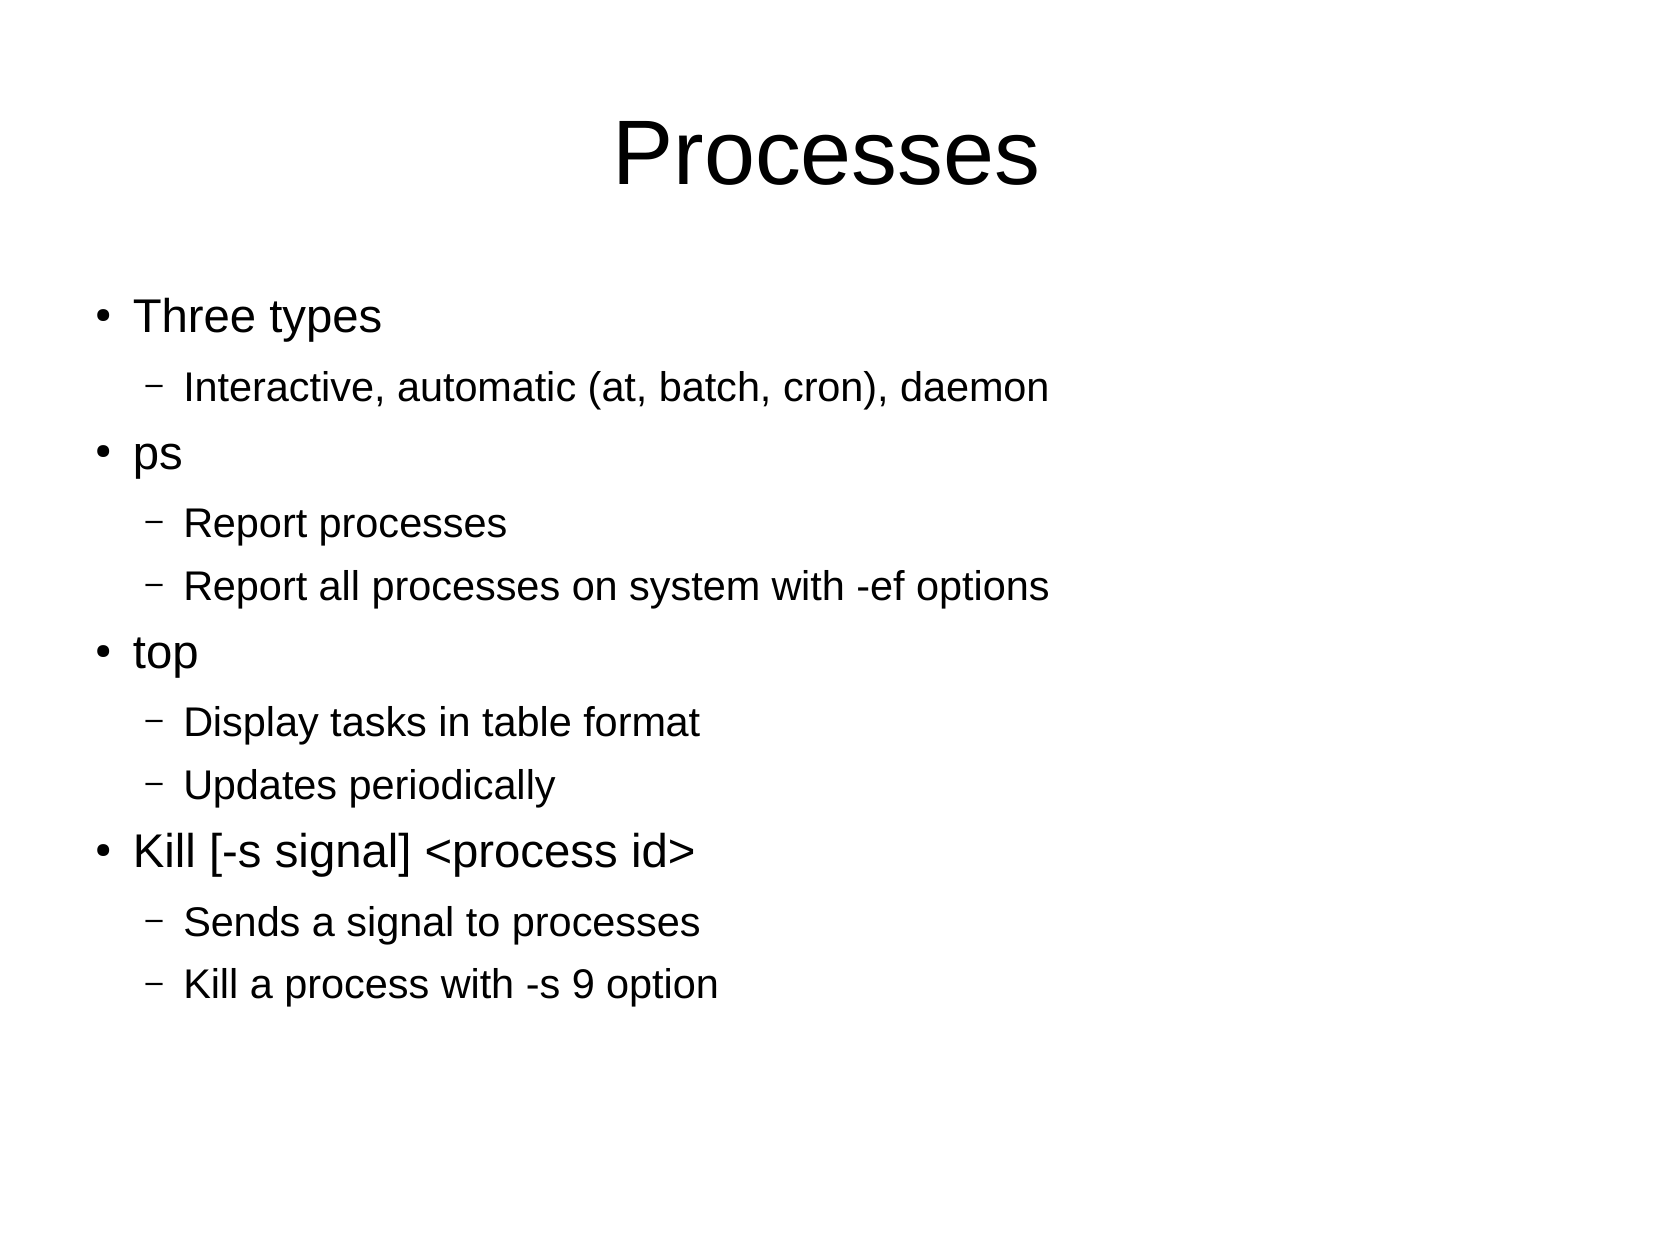

# Processes
Three types
Interactive, automatic (at, batch, cron), daemon
ps
Report processes
Report all processes on system with -ef options
top
Display tasks in table format
Updates periodically
Kill [-s signal] <process id>
Sends a signal to processes
Kill a process with -s 9 option